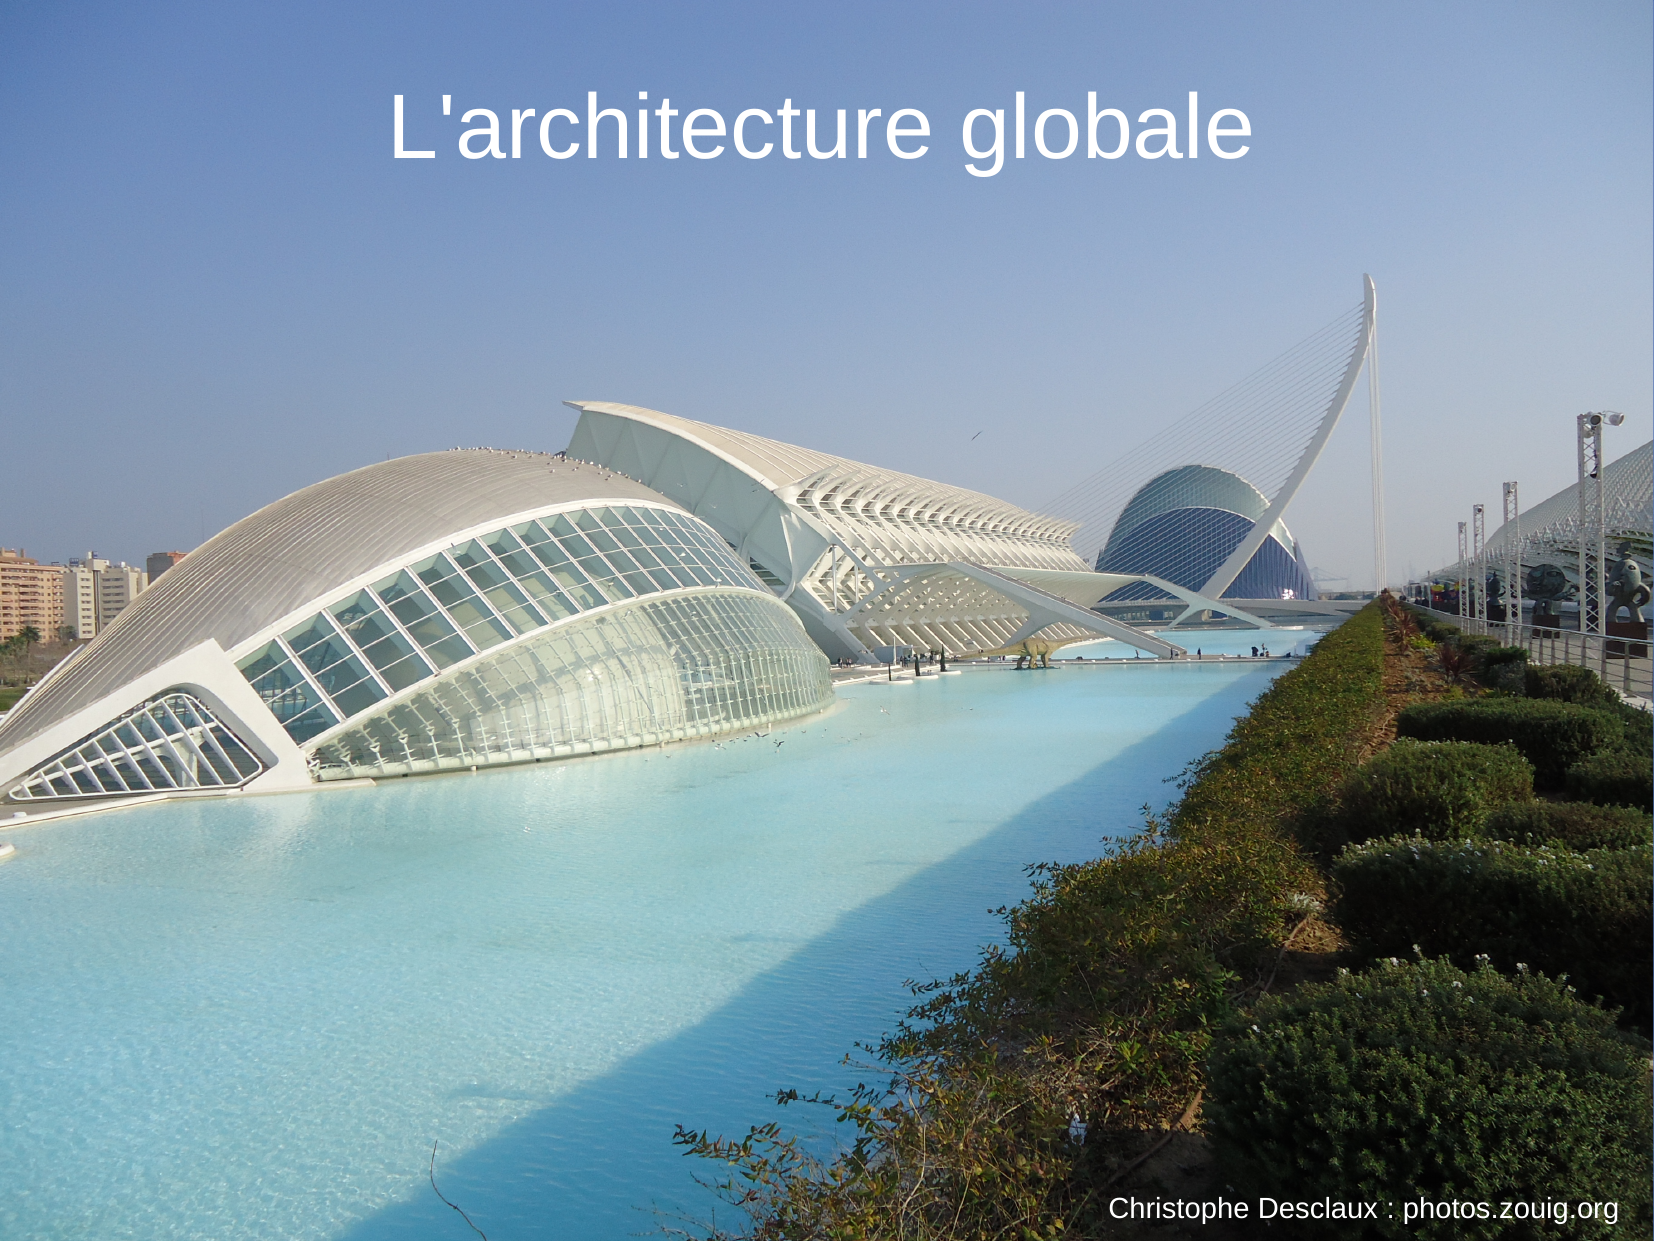

# L'architecture globale
Christophe Desclaux : photos.zouig.org